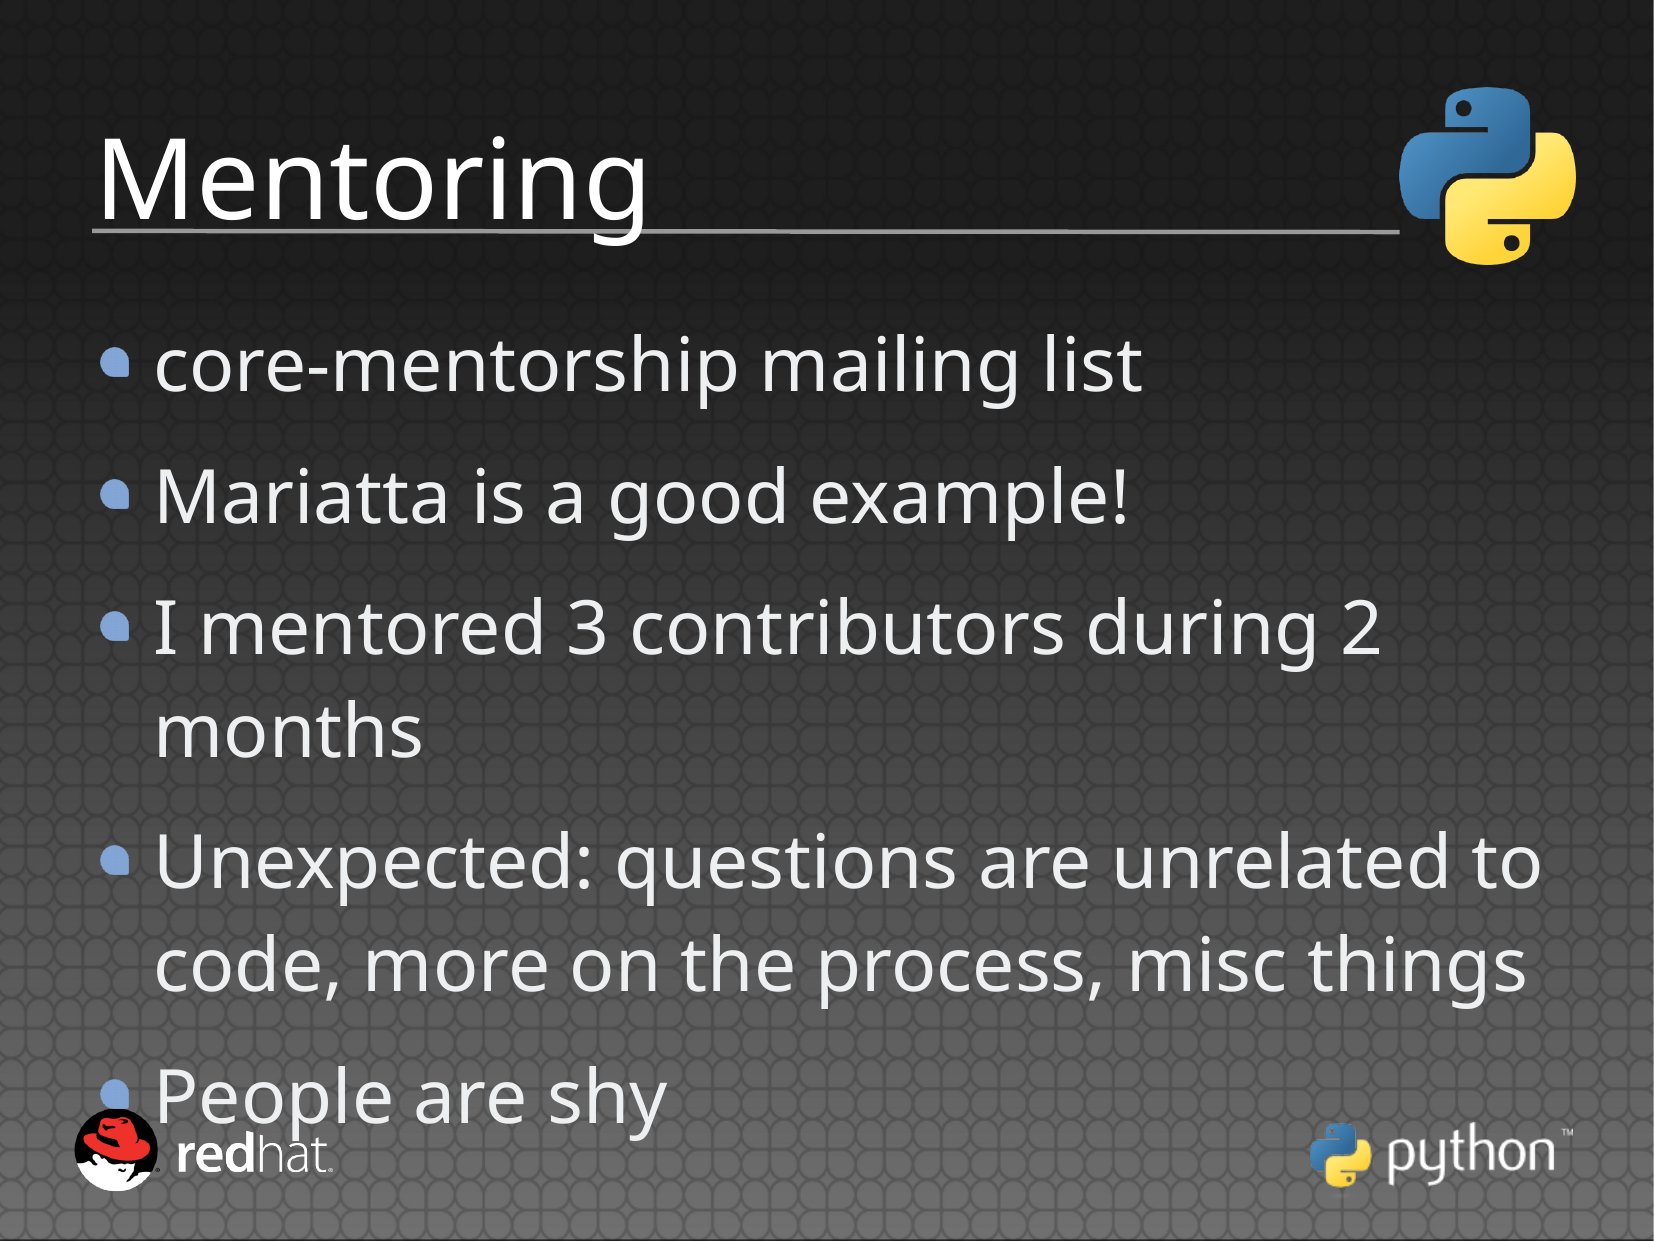

Mentoring
# core-mentorship mailing list
Mariatta is a good example!
I mentored 3 contributors during 2 months
Unexpected: questions are unrelated to code, more on the process, misc things
People are shy